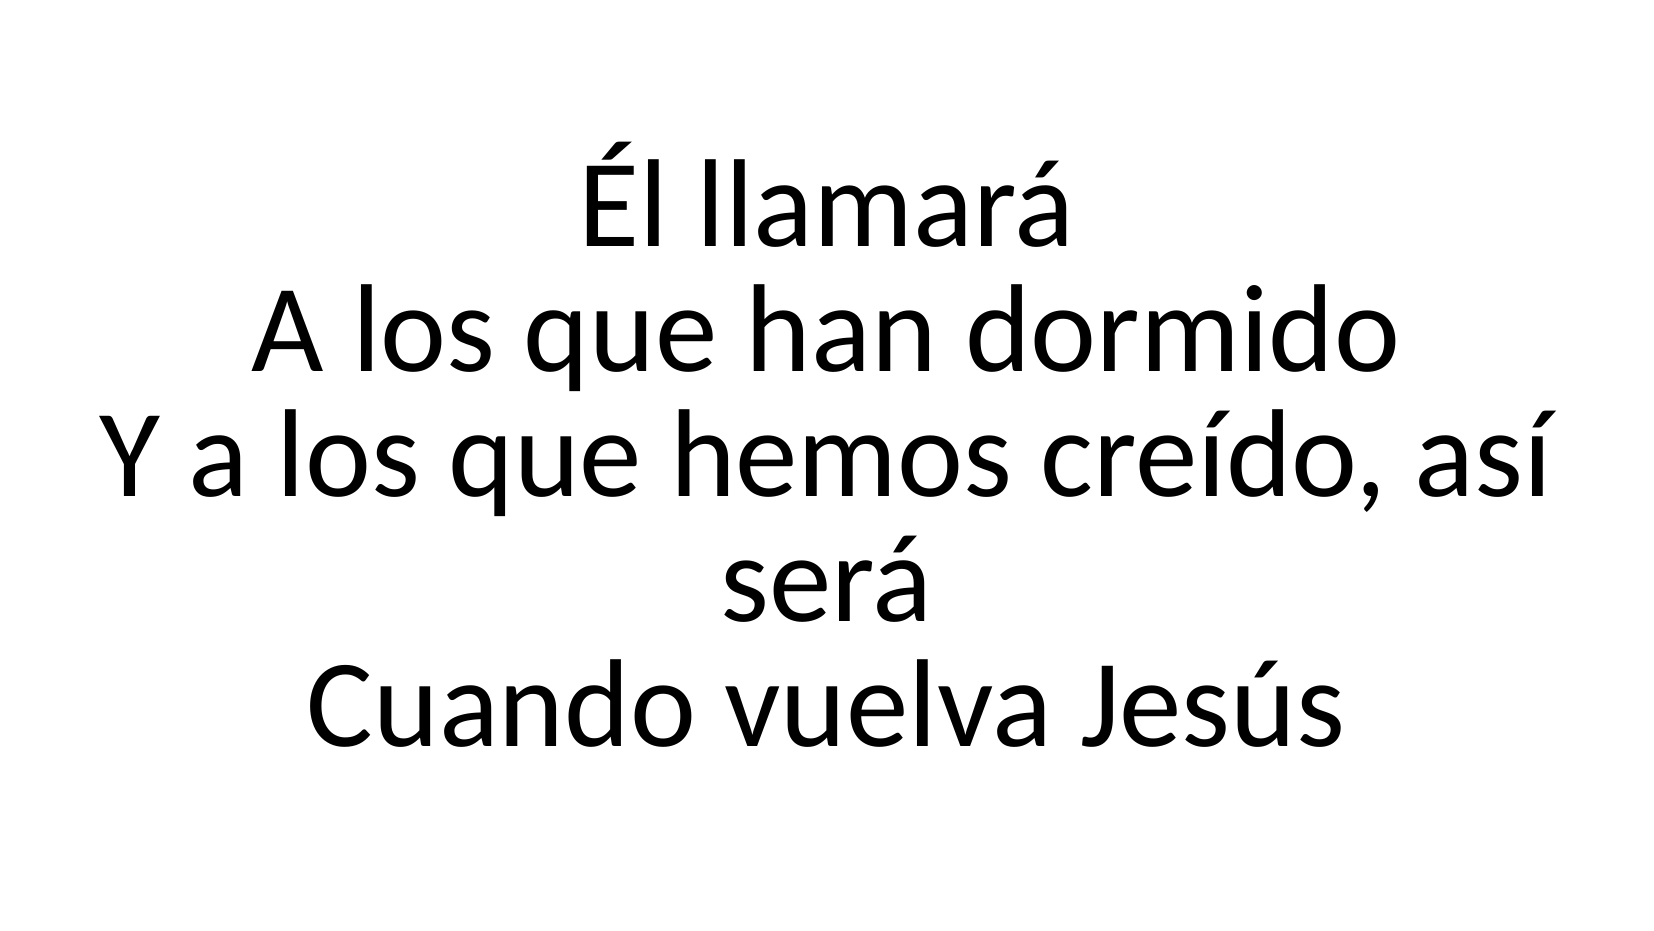

# Él llamará A los que han dormido Y a los que hemos creído, así será Cuando vuelva Jesús